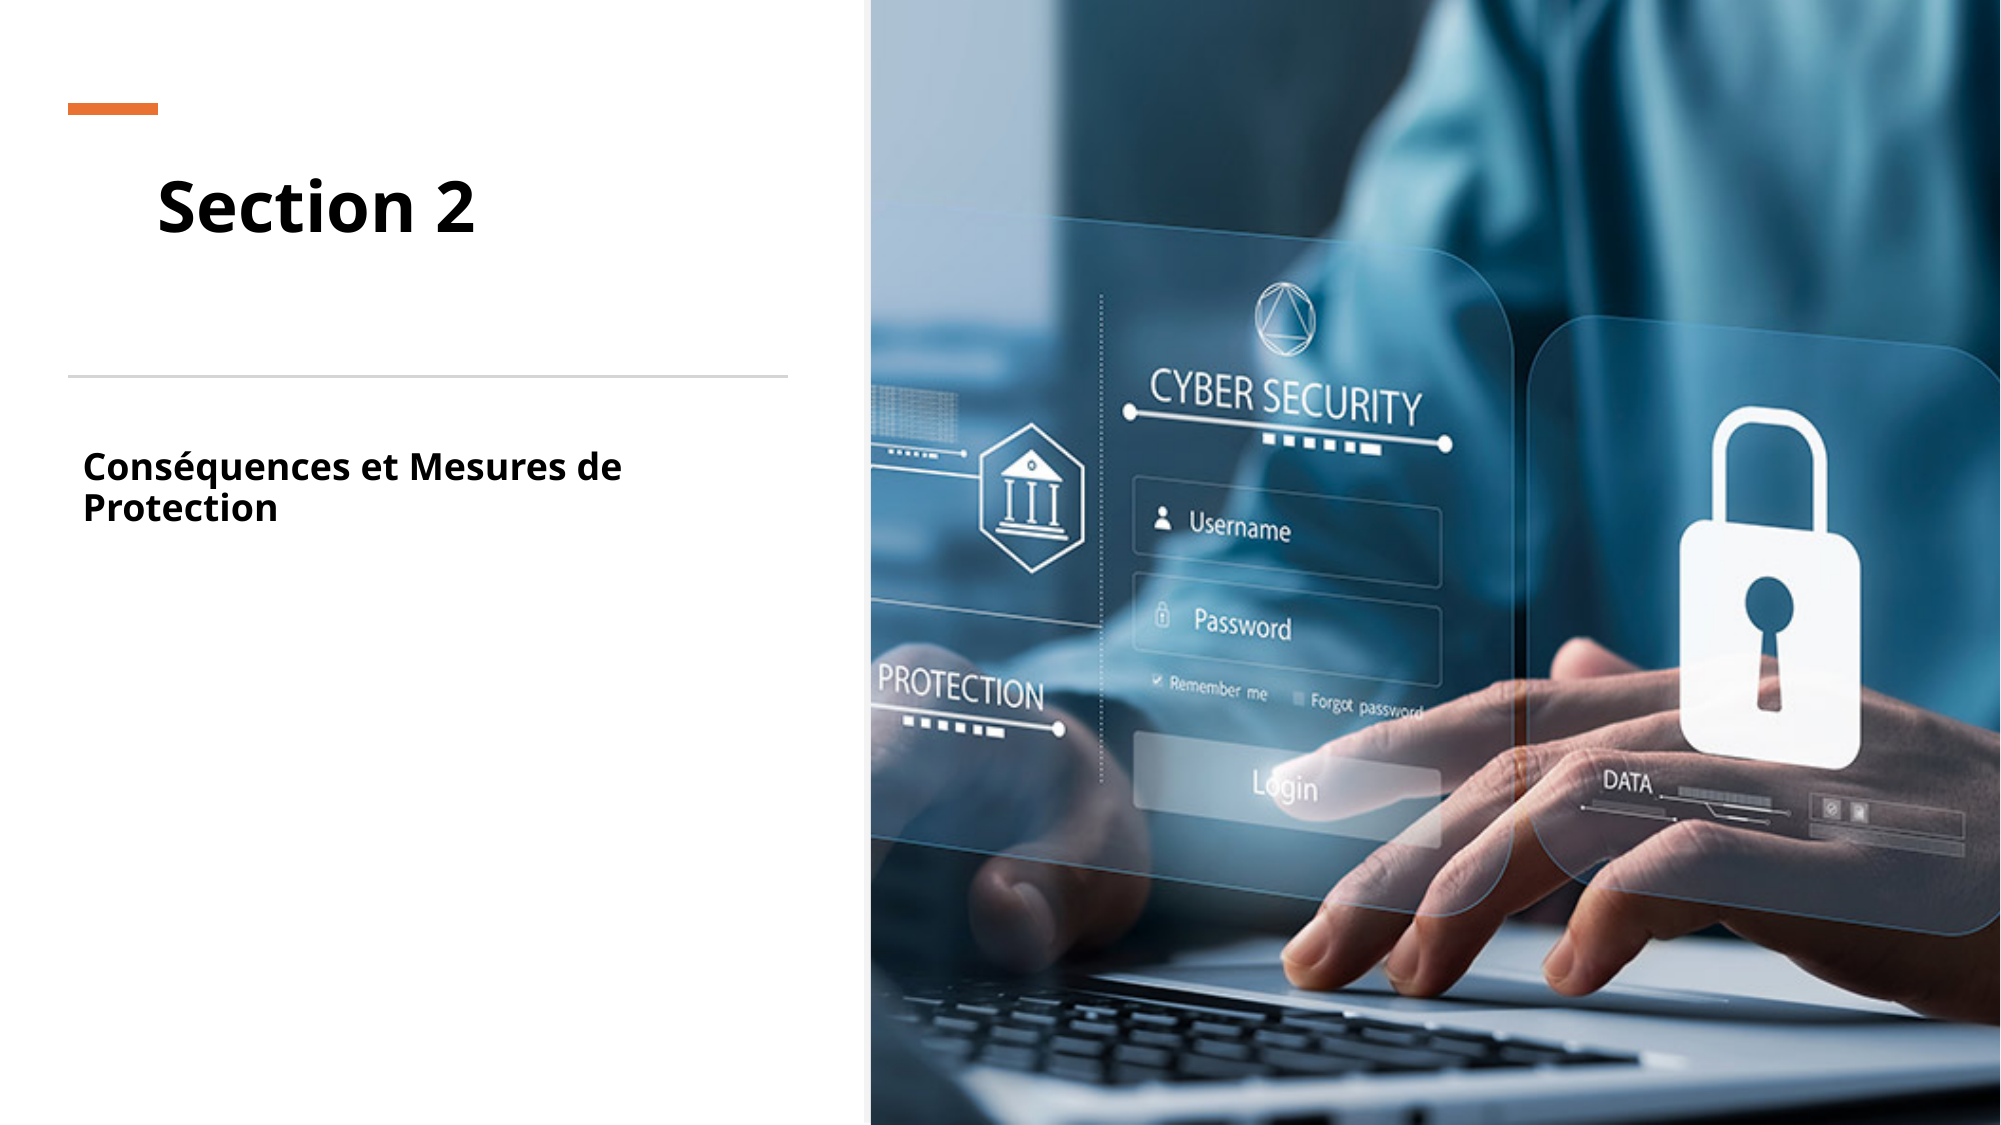

# Section 2
Conséquences et Mesures de Protection